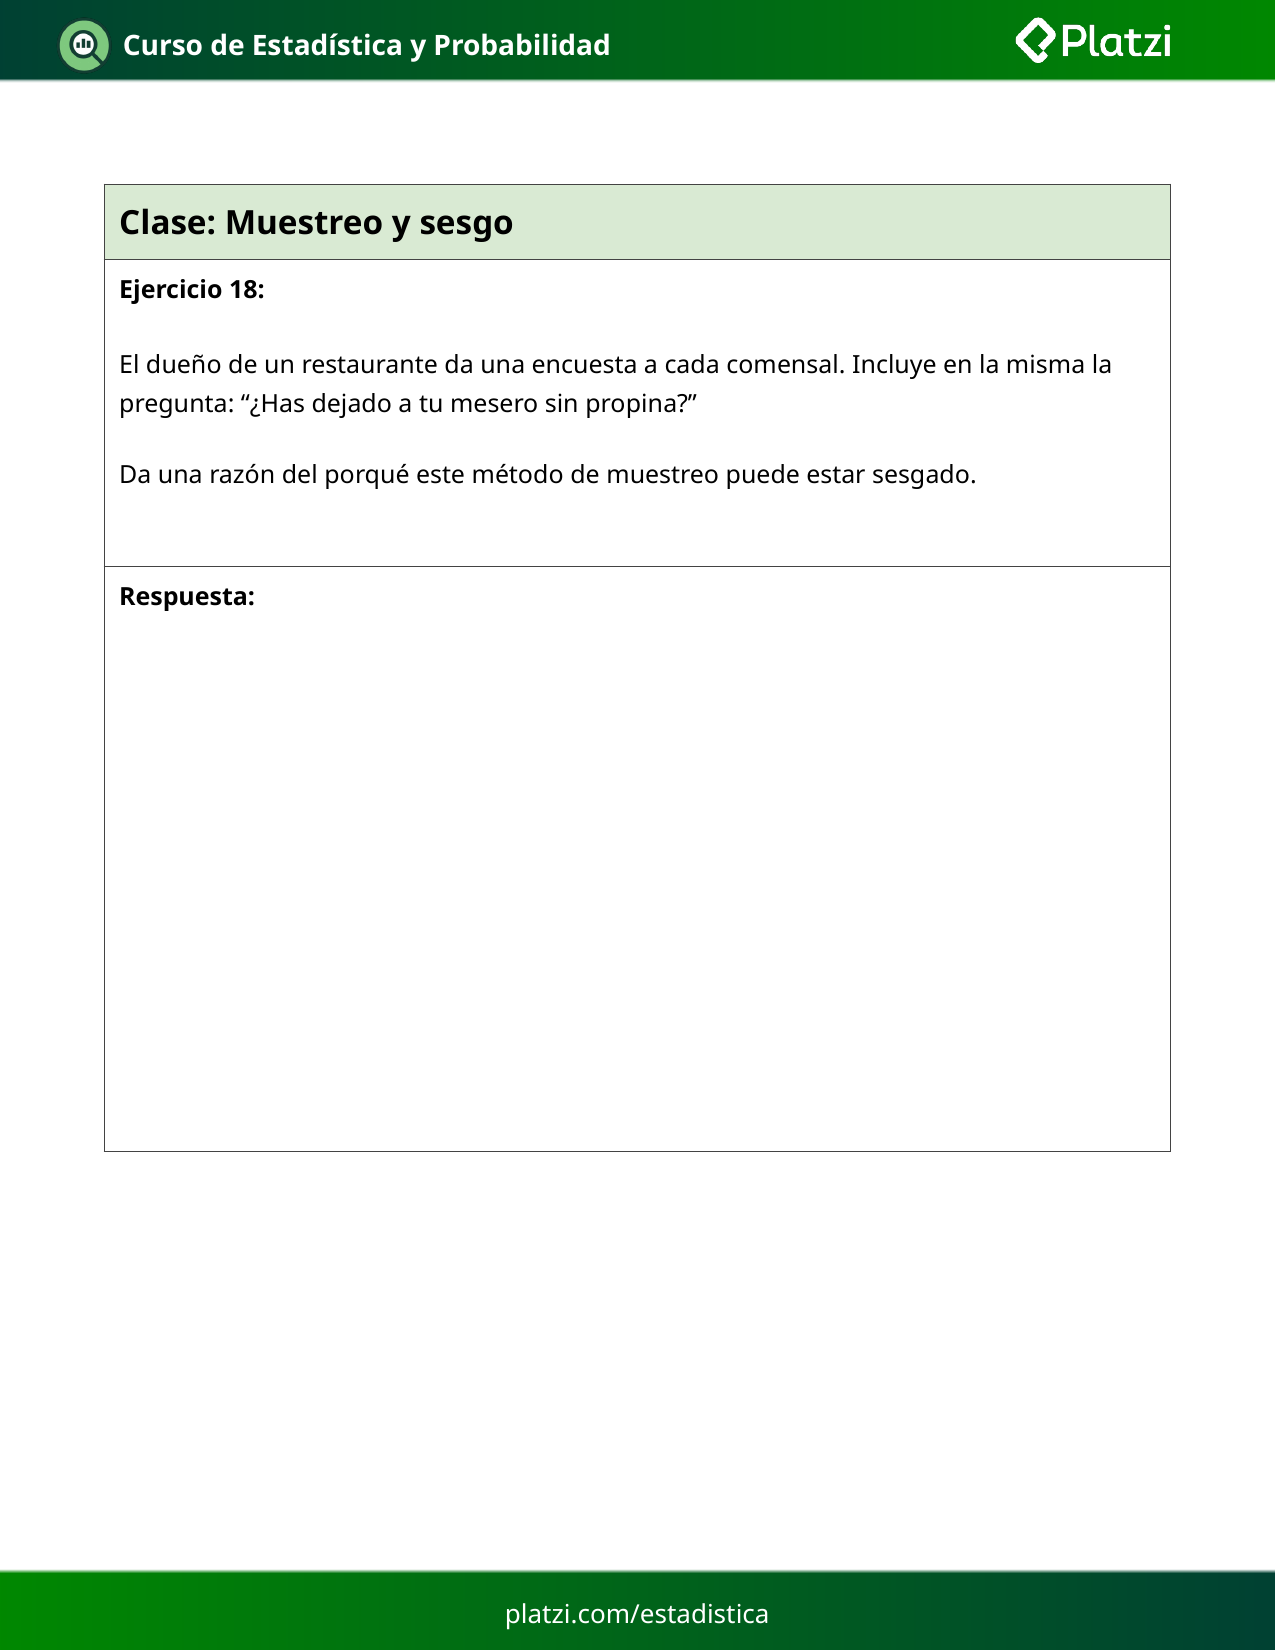

Curso de Estadística y Probabilidad
| Clase: Muestreo y sesgo |
| --- |
| Ejercicio 18: El dueño de un restaurante da una encuesta a cada comensal. Incluye en la misma la pregunta: “¿Has dejado a tu mesero sin propina?” Da una razón del porqué este método de muestreo puede estar sesgado. |
| Respuesta: |
# platzi.com/estadistica